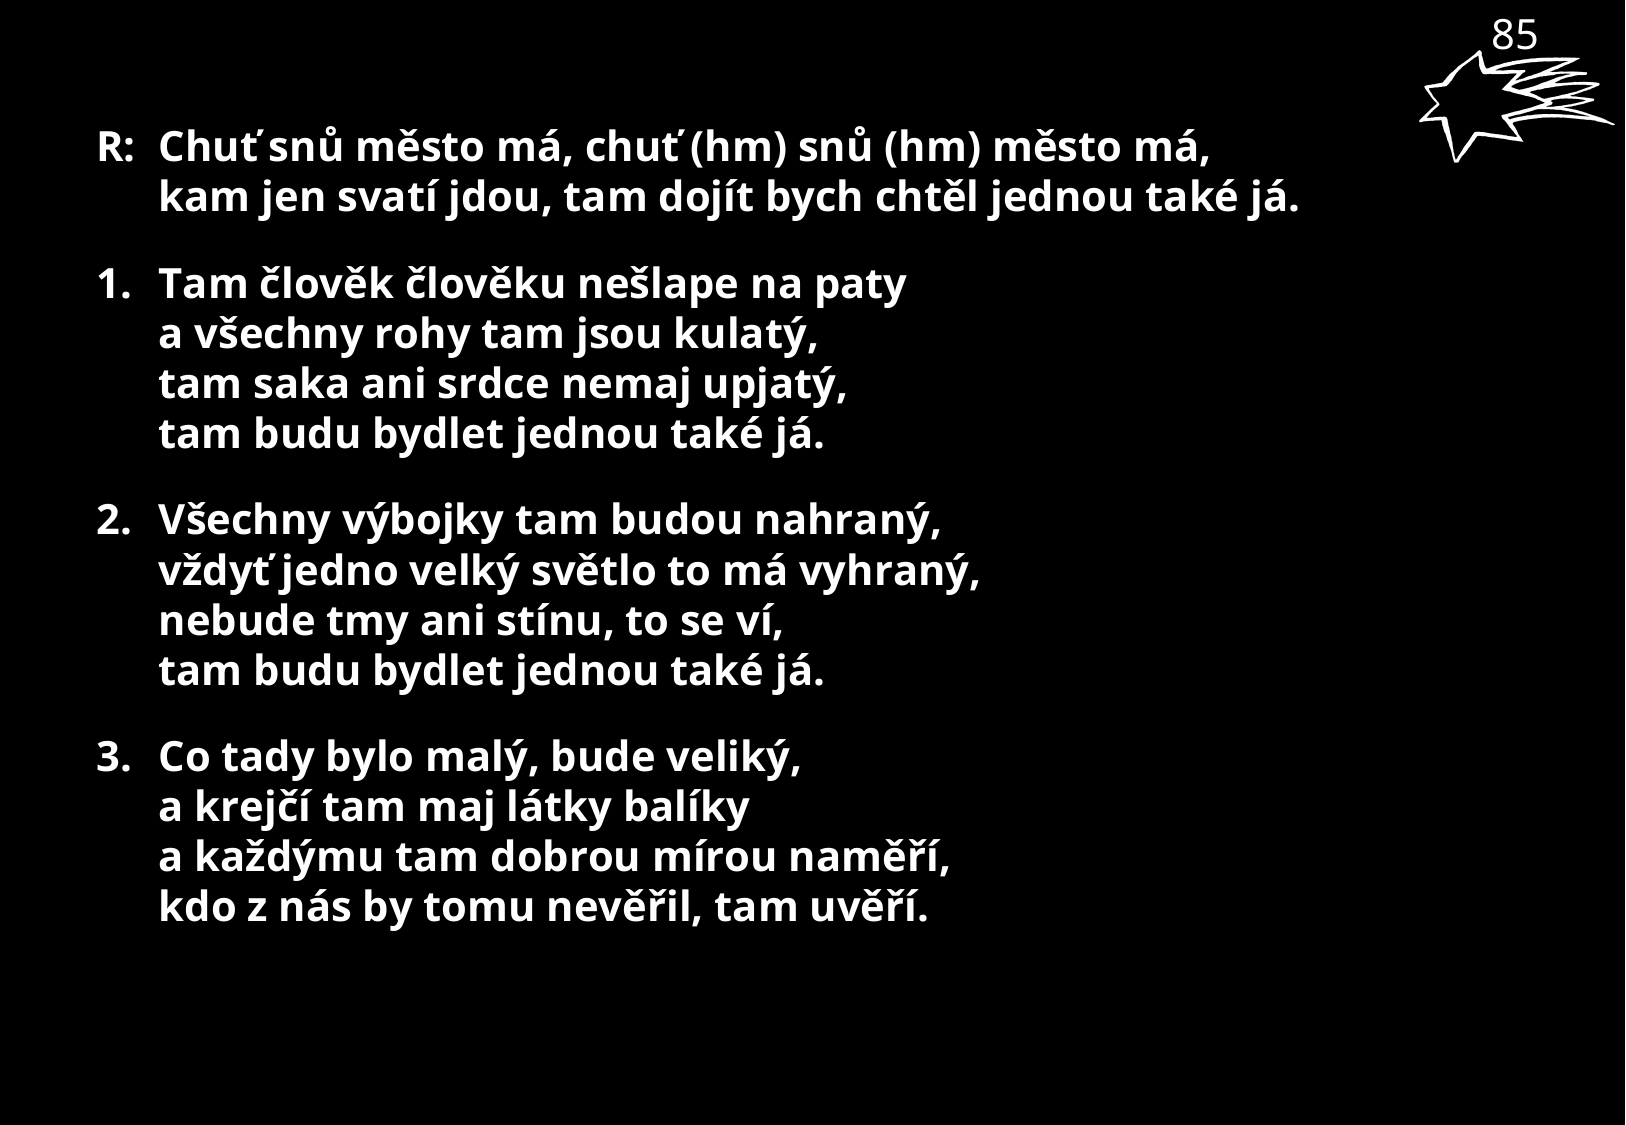

85
# R: 	Chuť snů město má, chuť (hm) snů (hm) město má, kam jen svatí jdou, tam dojít bych chtěl jednou také já.
1. 	Tam člověk člověku nešlape na paty
a všechny rohy tam jsou kulatý,
tam saka ani srdce nemaj upjatý,
tam budu bydlet jednou také já.
2. 	Všechny výbojky tam budou nahraný,
vždyť jedno velký světlo to má vyhraný,
nebude tmy ani stínu, to se ví,
tam budu bydlet jednou také já.
3. 	Co tady bylo malý, bude veliký,
a krejčí tam maj látky balíky
a každýmu tam dobrou mírou naměří,
kdo z nás by tomu nevěřil, tam uvěří.